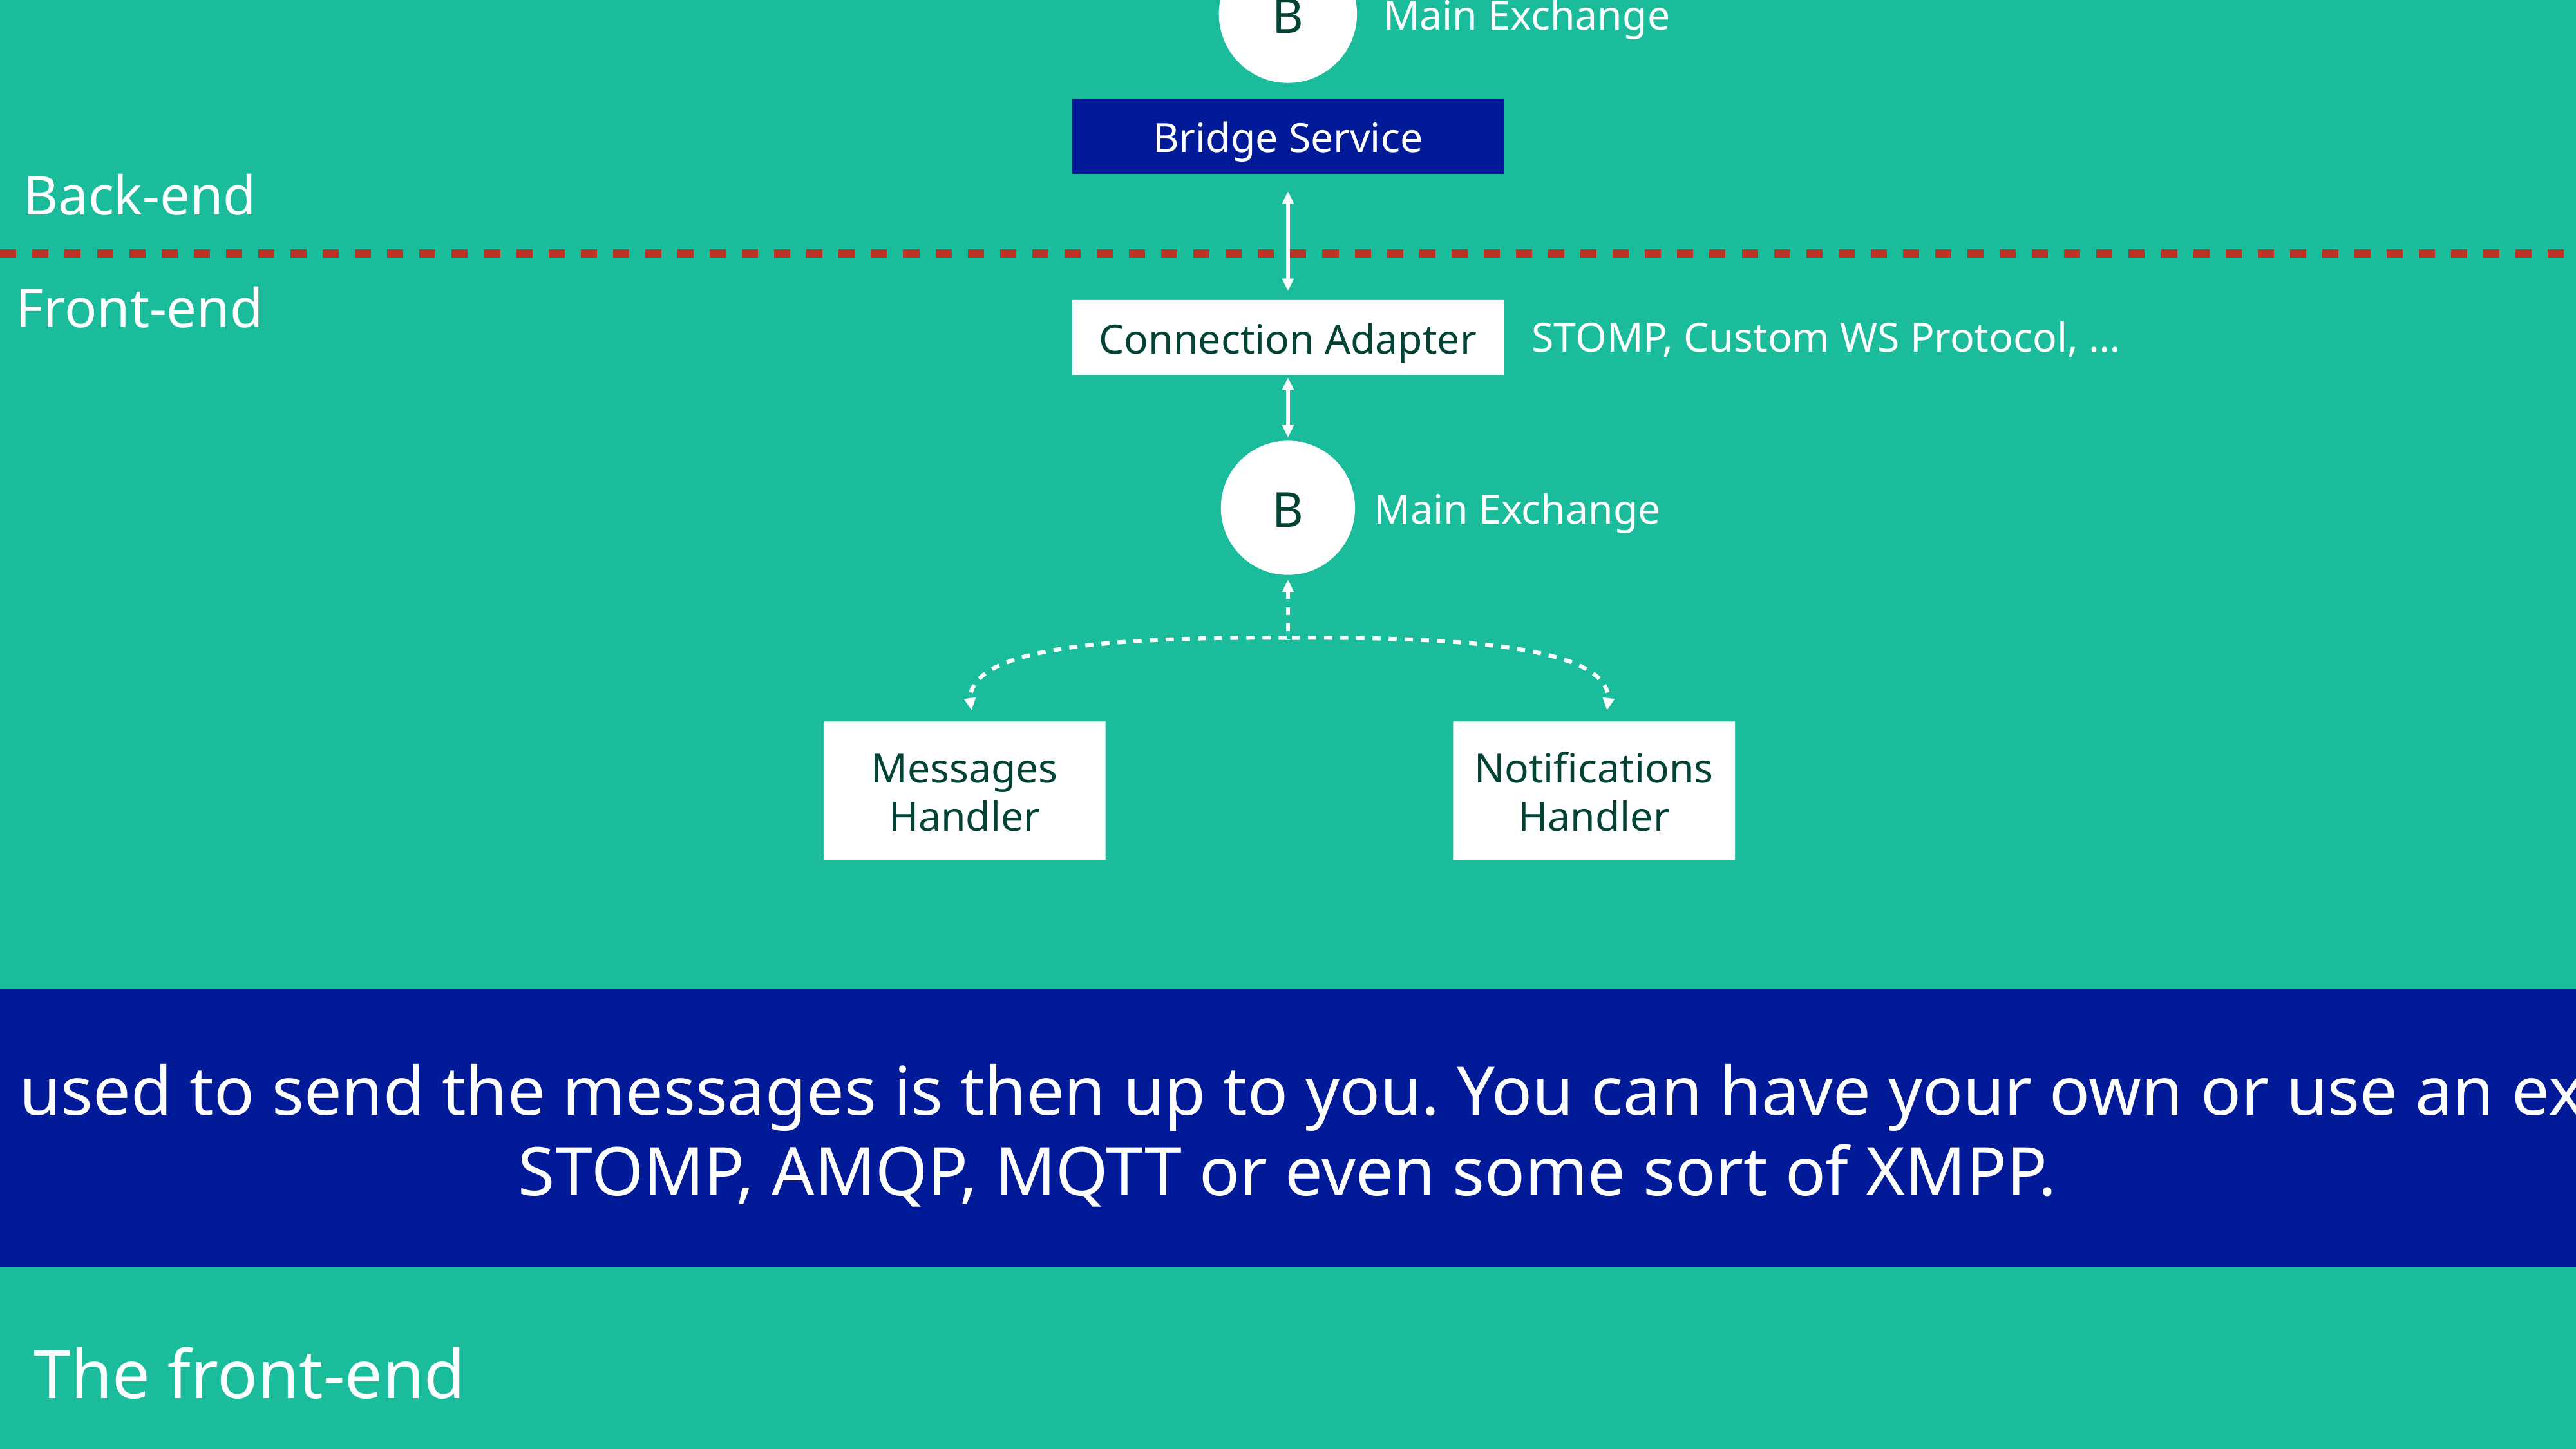

Messages
Service
Metrics
Service
Hooks
Service
v1.messages.new
B
Main Exchange
Back-end
Front-end
Connection Adapter
STOMP, Custom WS Protocol, …
B
Main Exchange
Messages
Handler
Notifications Handler
Bridge Service
The protocol being used to send the messages is then up to you. You can have your own or use an existing one, such as STOMP, AMQP, MQTT or even some sort of XMPP.
The front-end